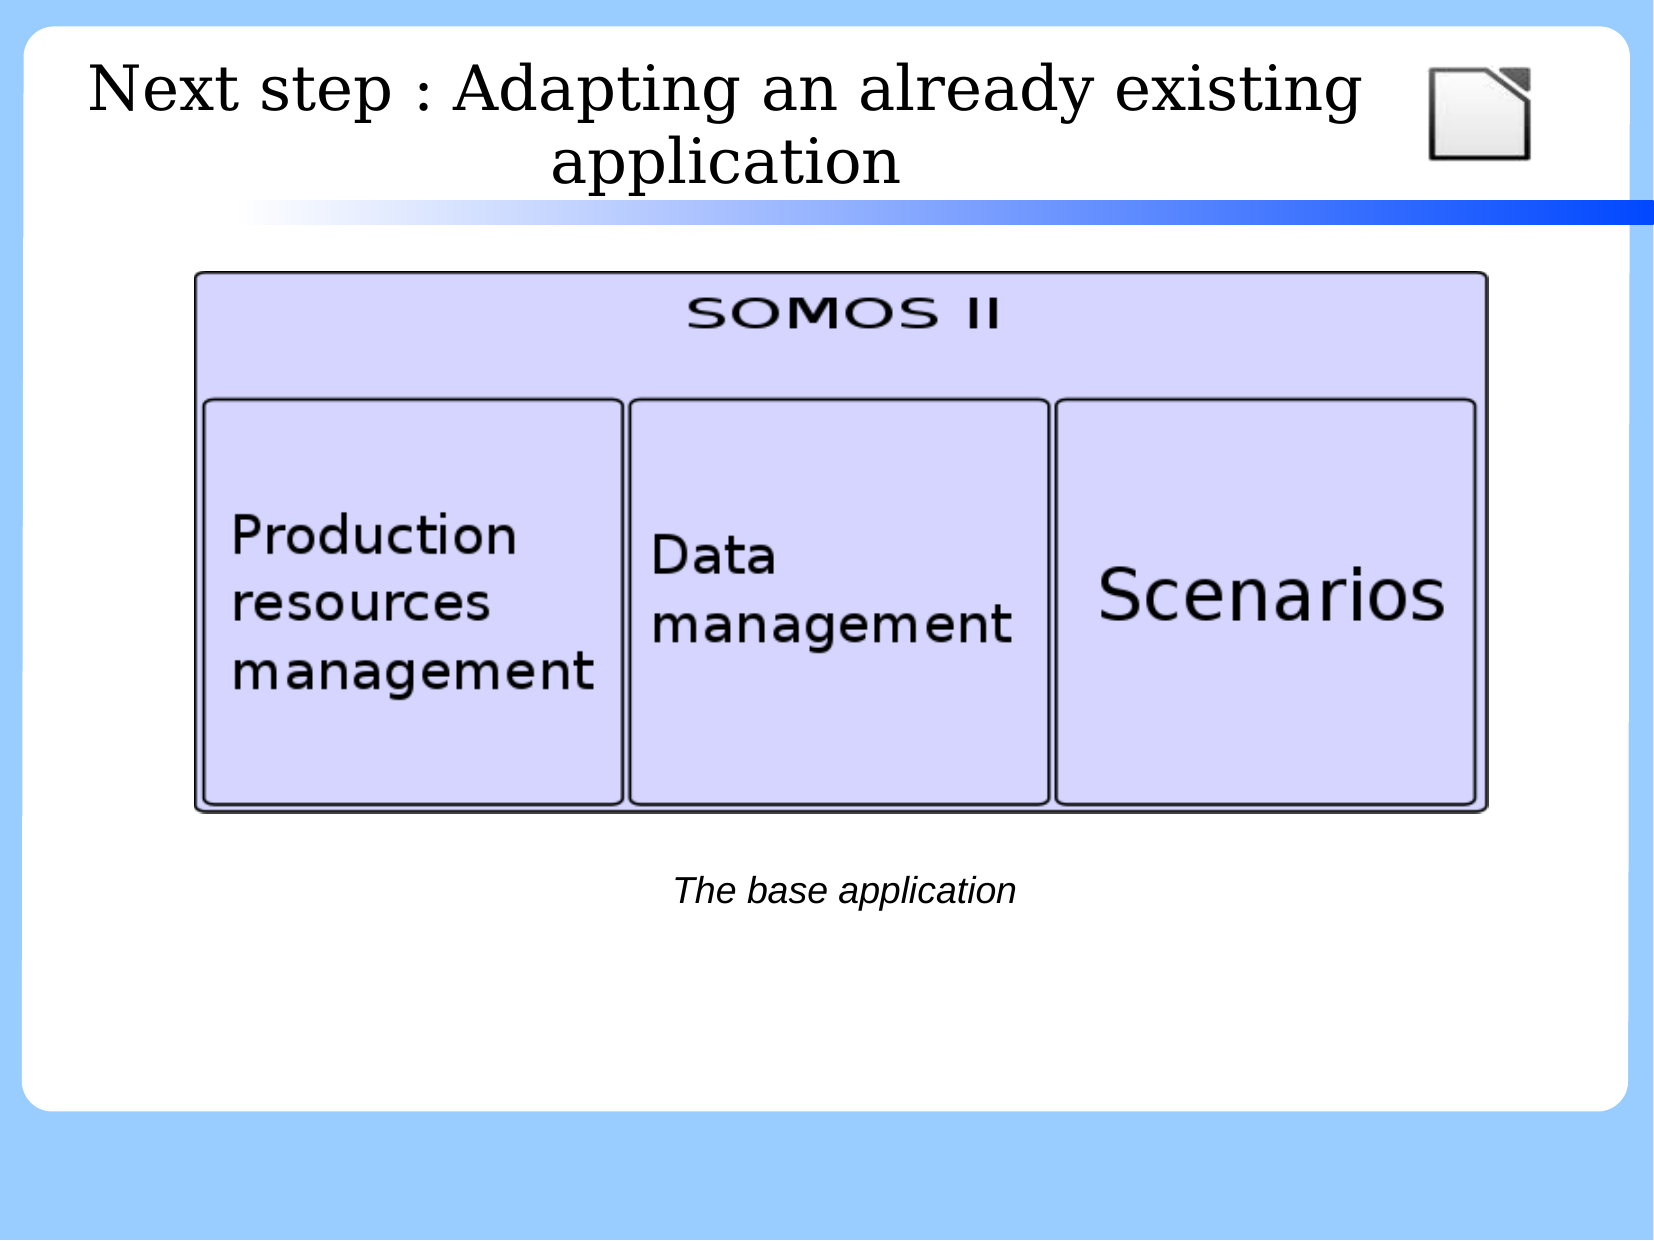

# Next step : Adapting an already existing application
The base application